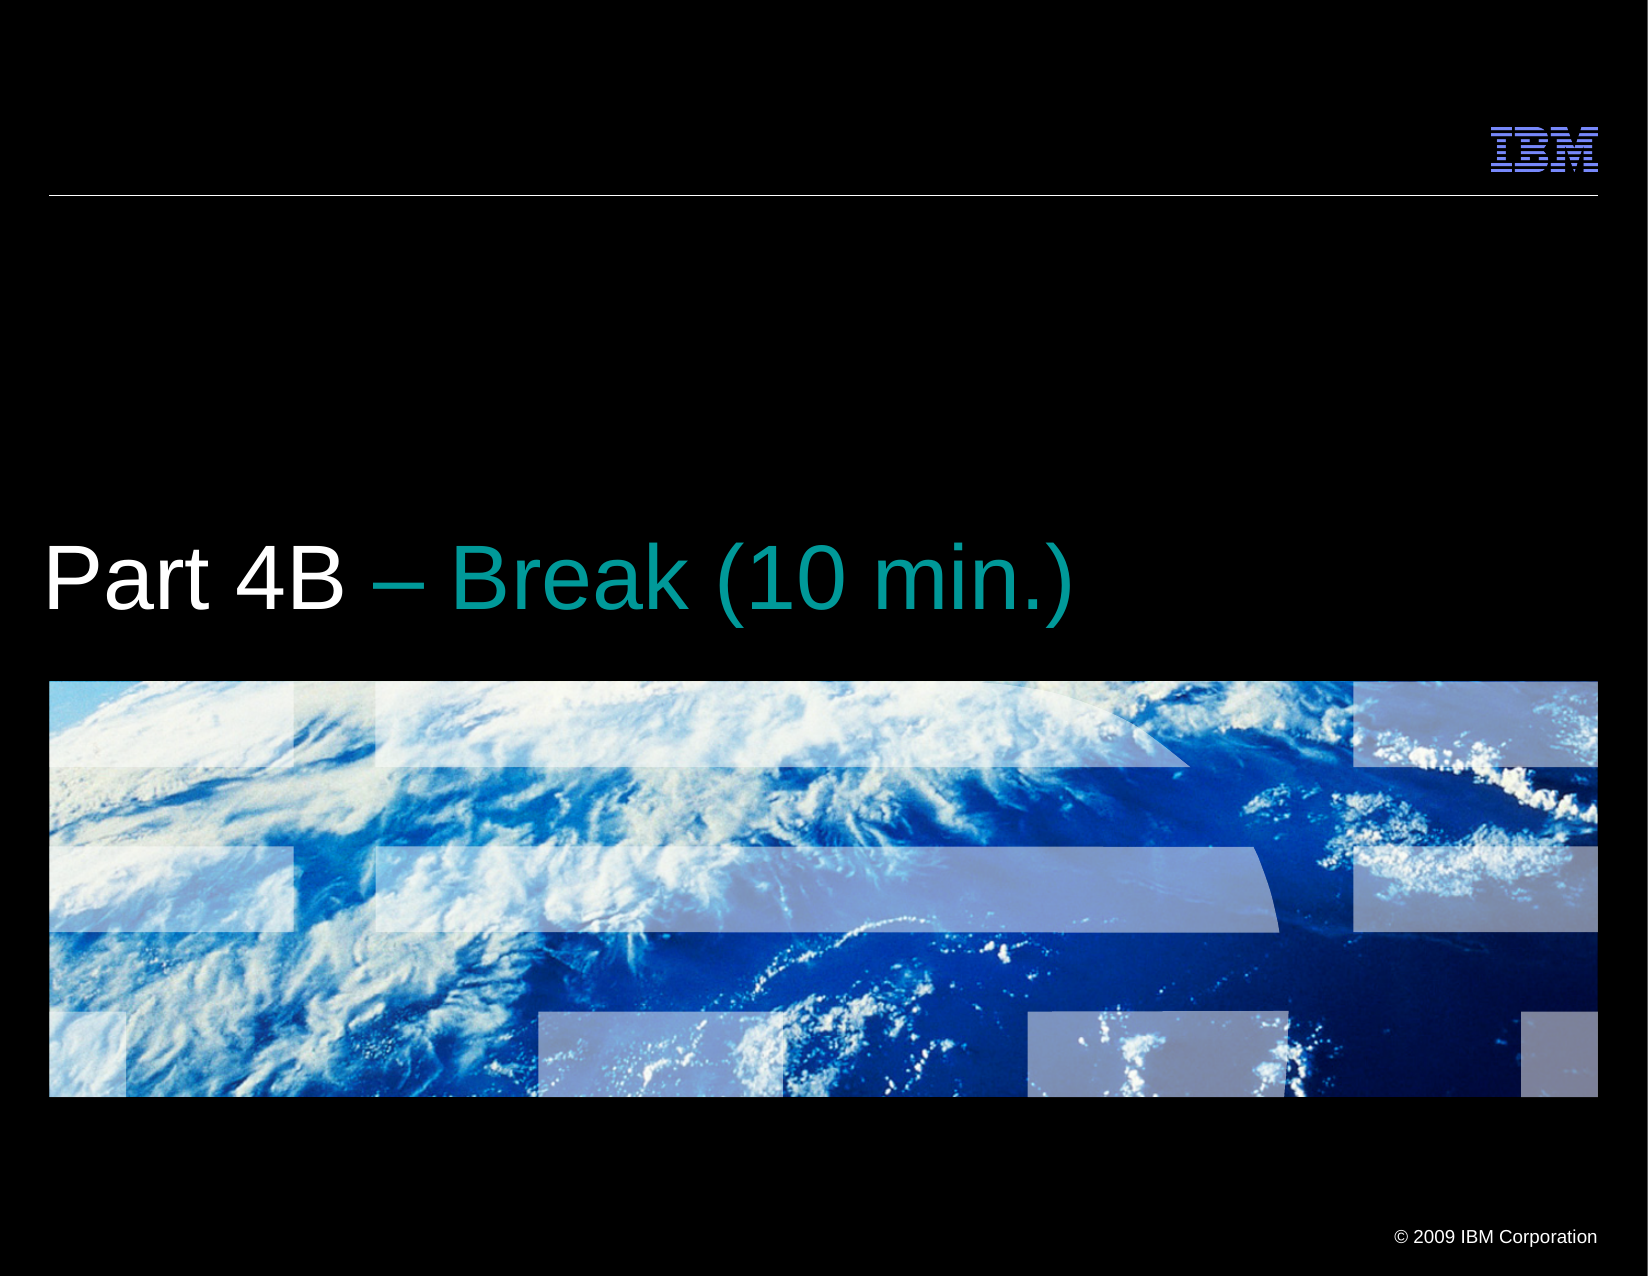

# Part 4B – Break (10 min.)